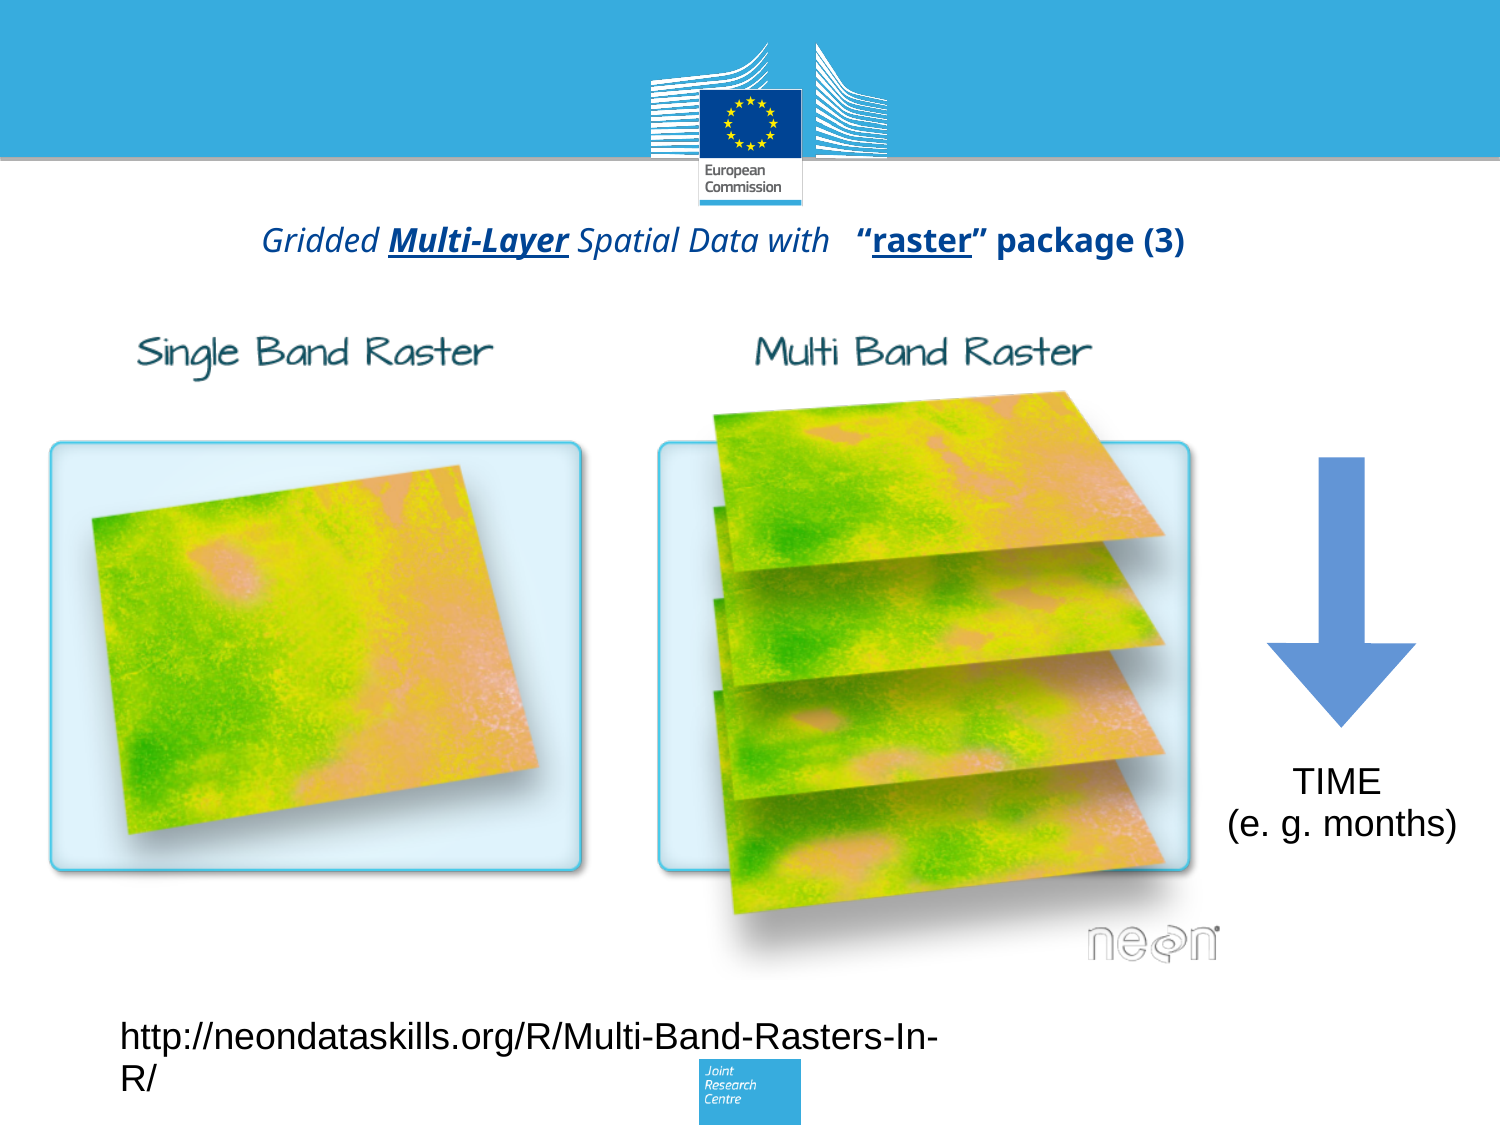

Gridded Multi-Layer Spatial Data with “raster” package (3)
TIME
(e. g. months)
http://neondataskills.org/R/Multi-Band-Rasters-In-R/